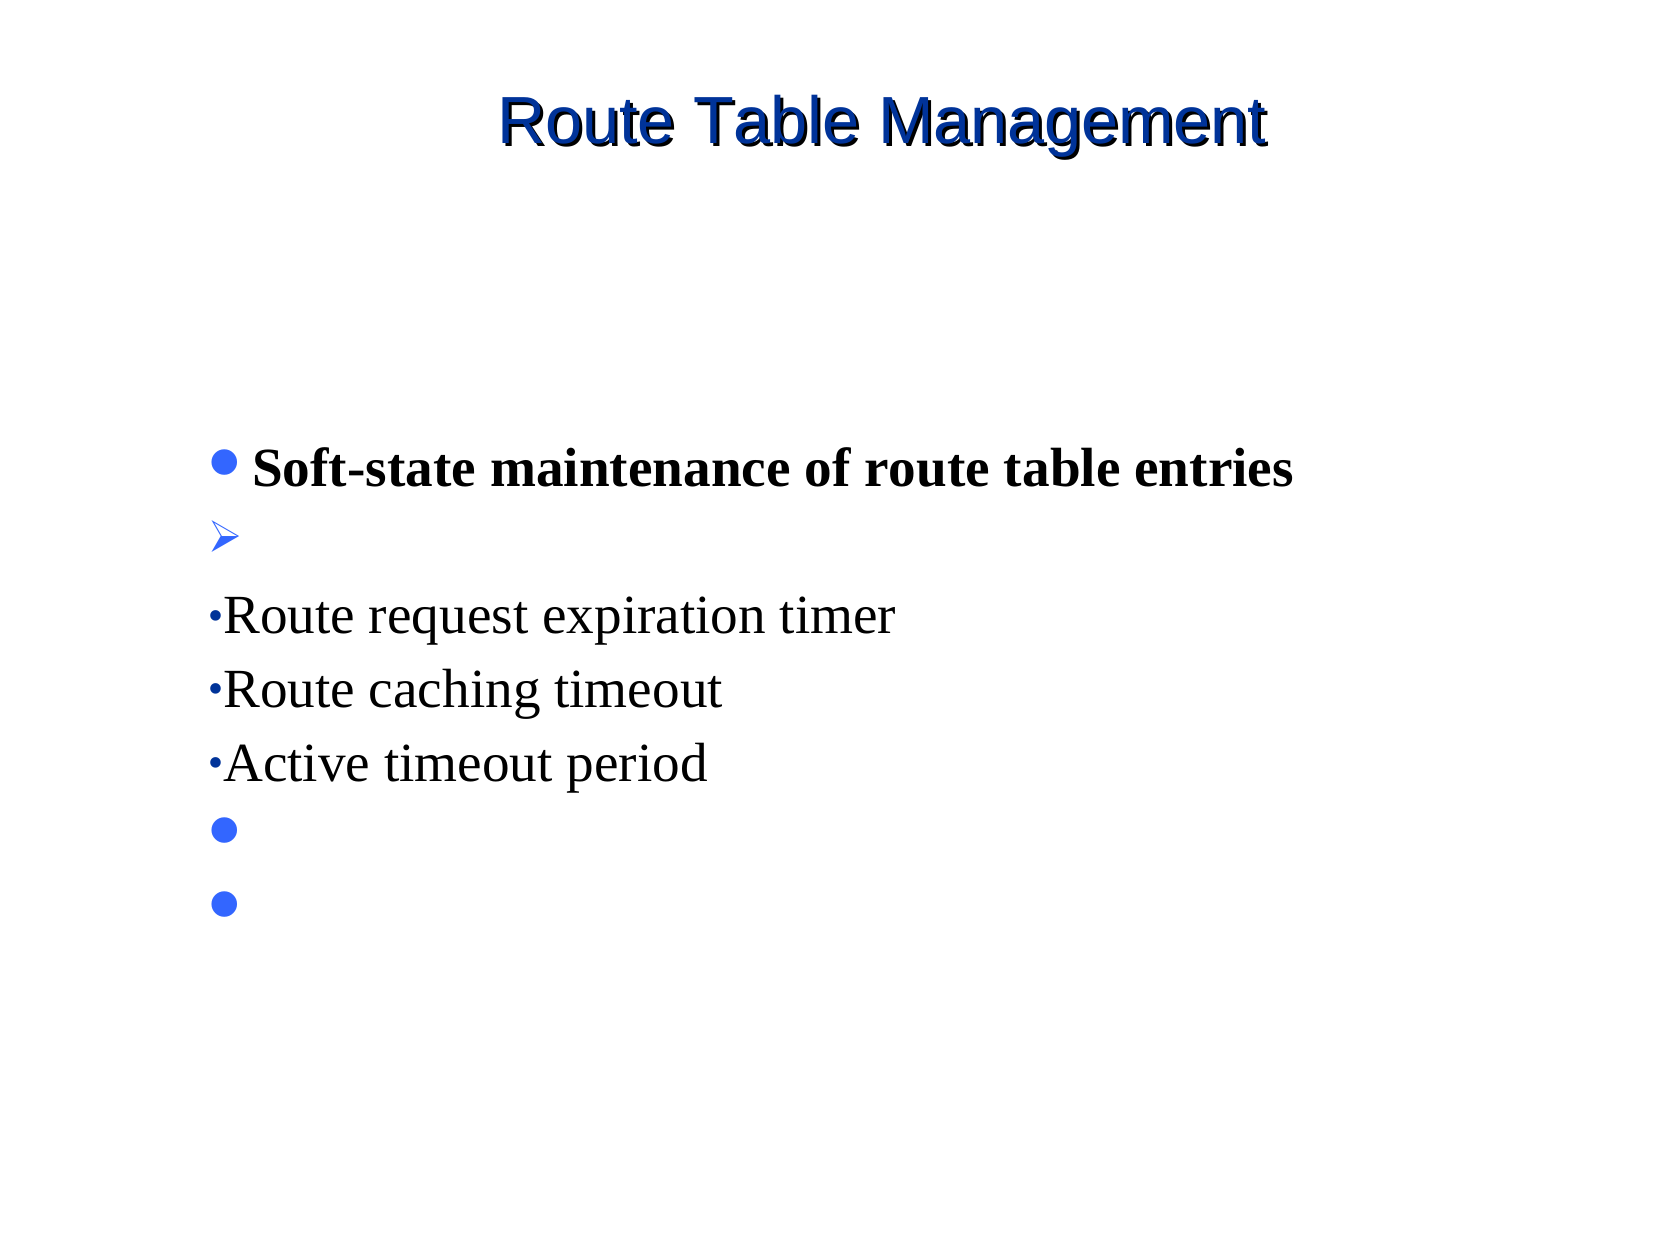

# Route Table Management
Soft-state maintenance of route table entries
Route request expiration timer
Route caching timeout
Active timeout period